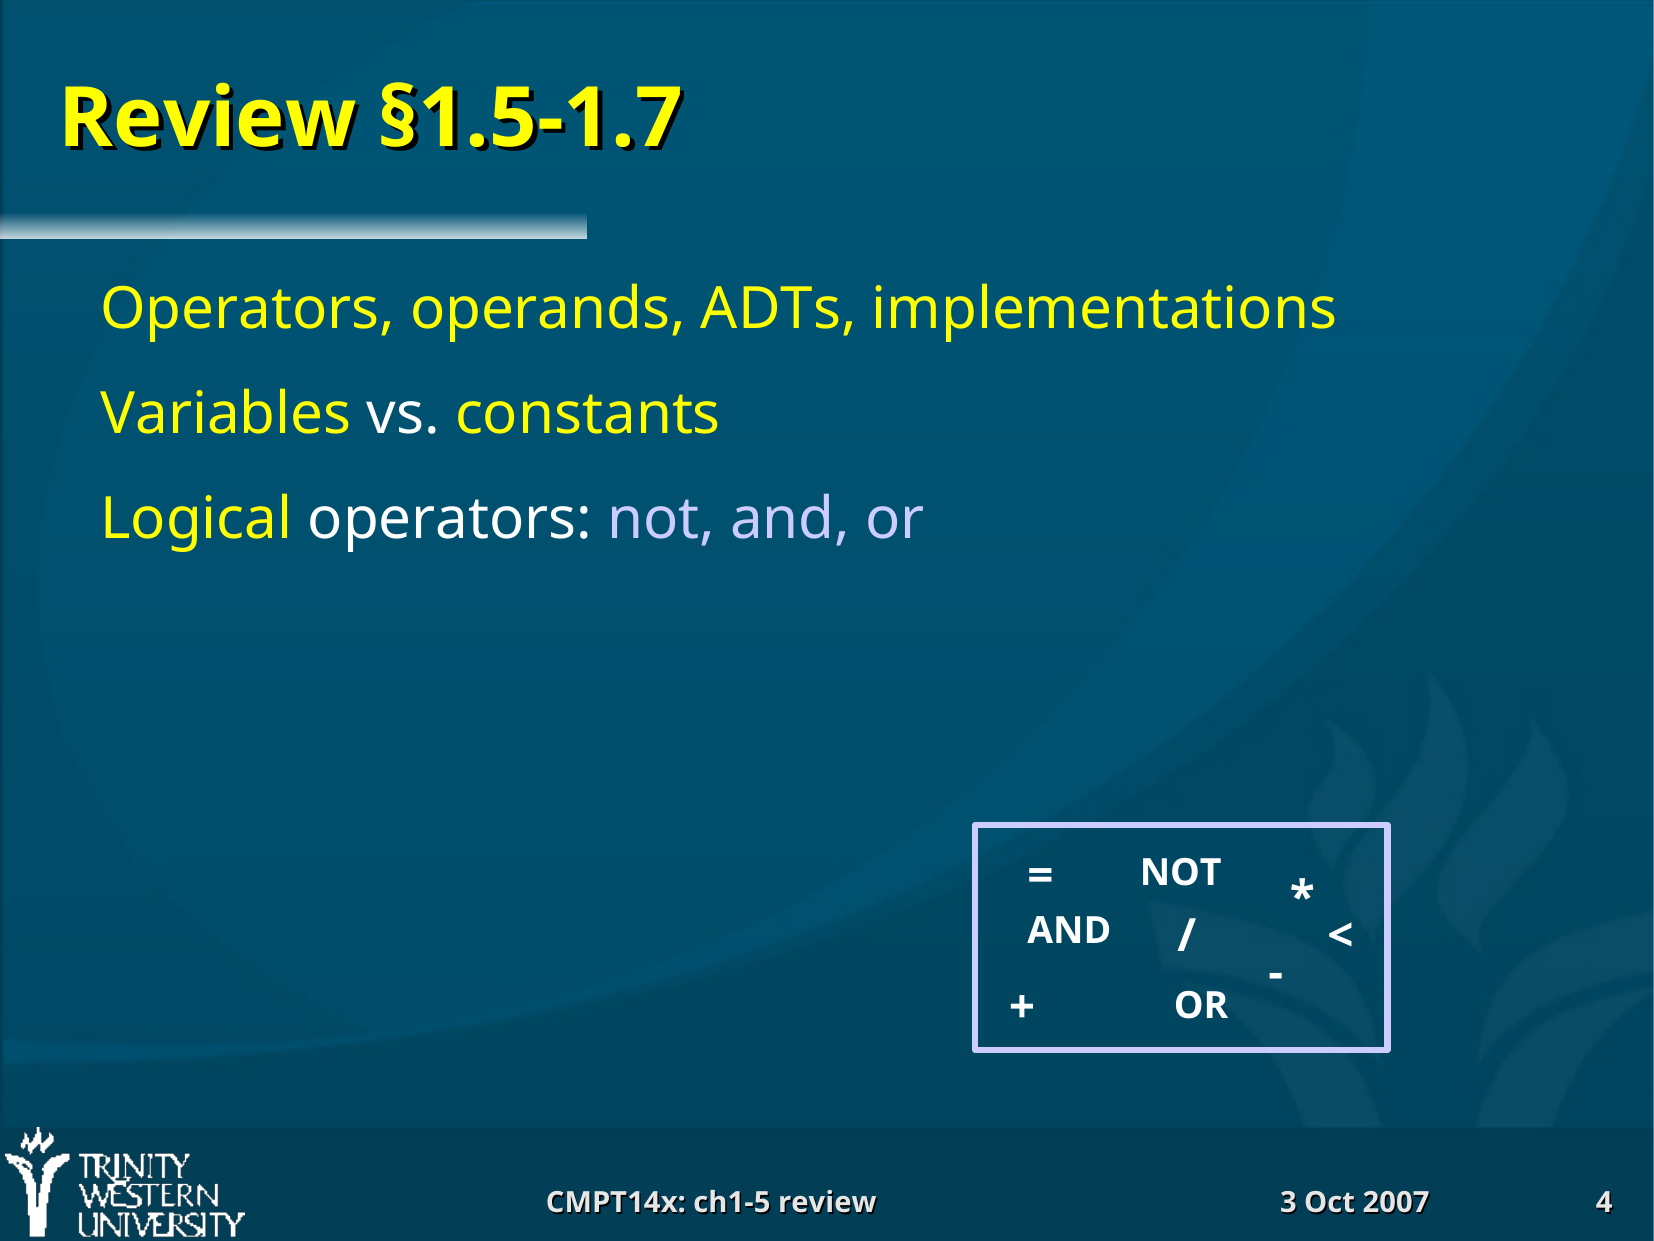

# Review §1.5-1.7
Operators, operands, ADTs, implementations
Variables vs. constants
Logical operators: not, and, or
=
NOT
*
/
<
AND
-
+
OR
CMPT14x: ch1-5 review
3 Oct 2007
4